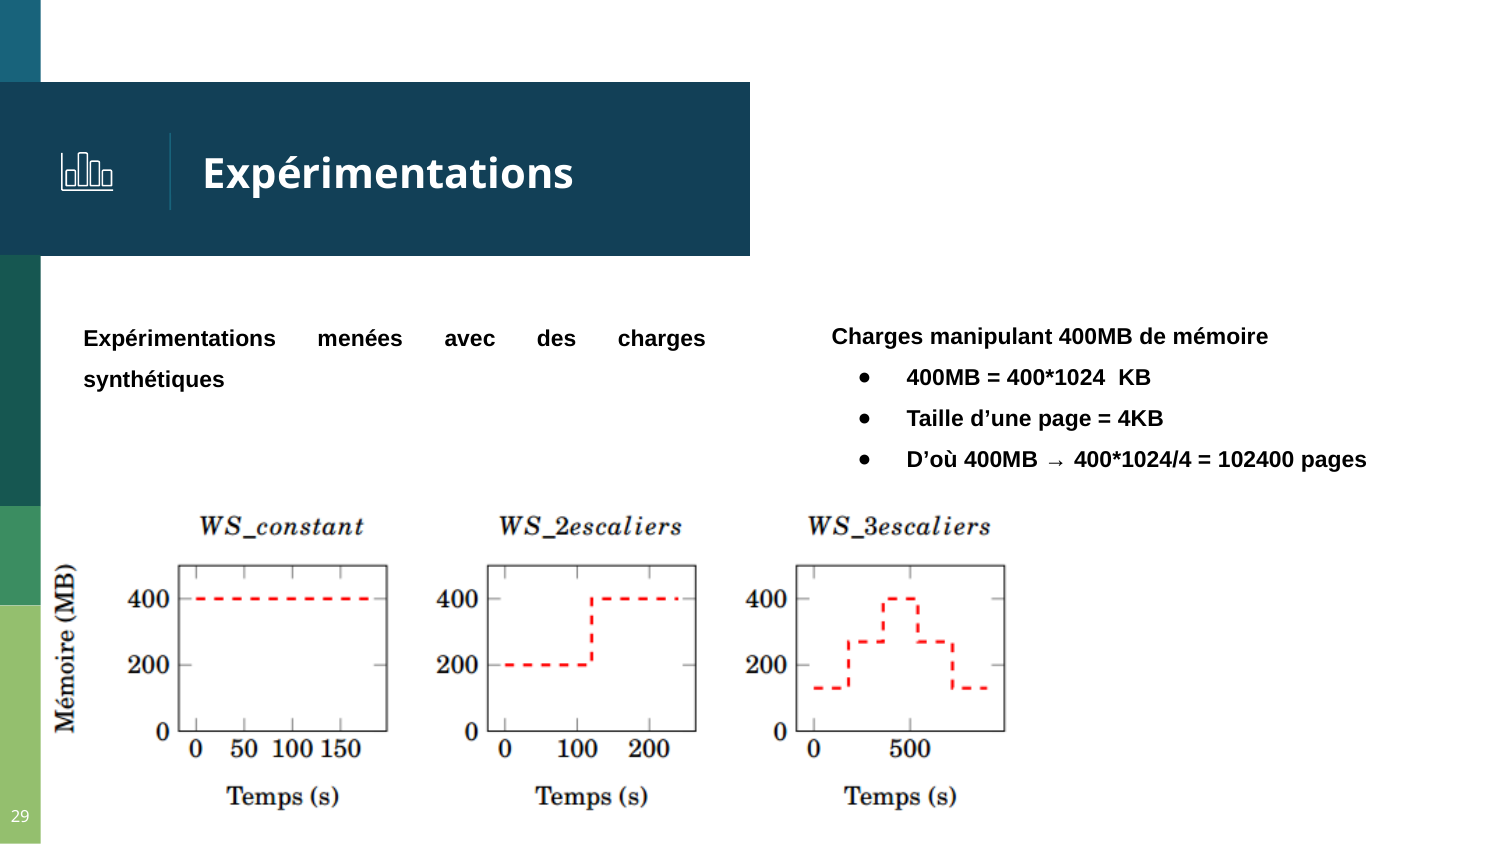

# Expérimentations
Charges manipulant 400MB de mémoire
400MB = 400*1024 KB
Taille d’une page = 4KB
D’où 400MB → 400*1024/4 = 102400 pages
Expérimentations menées avec des charges synthétiques